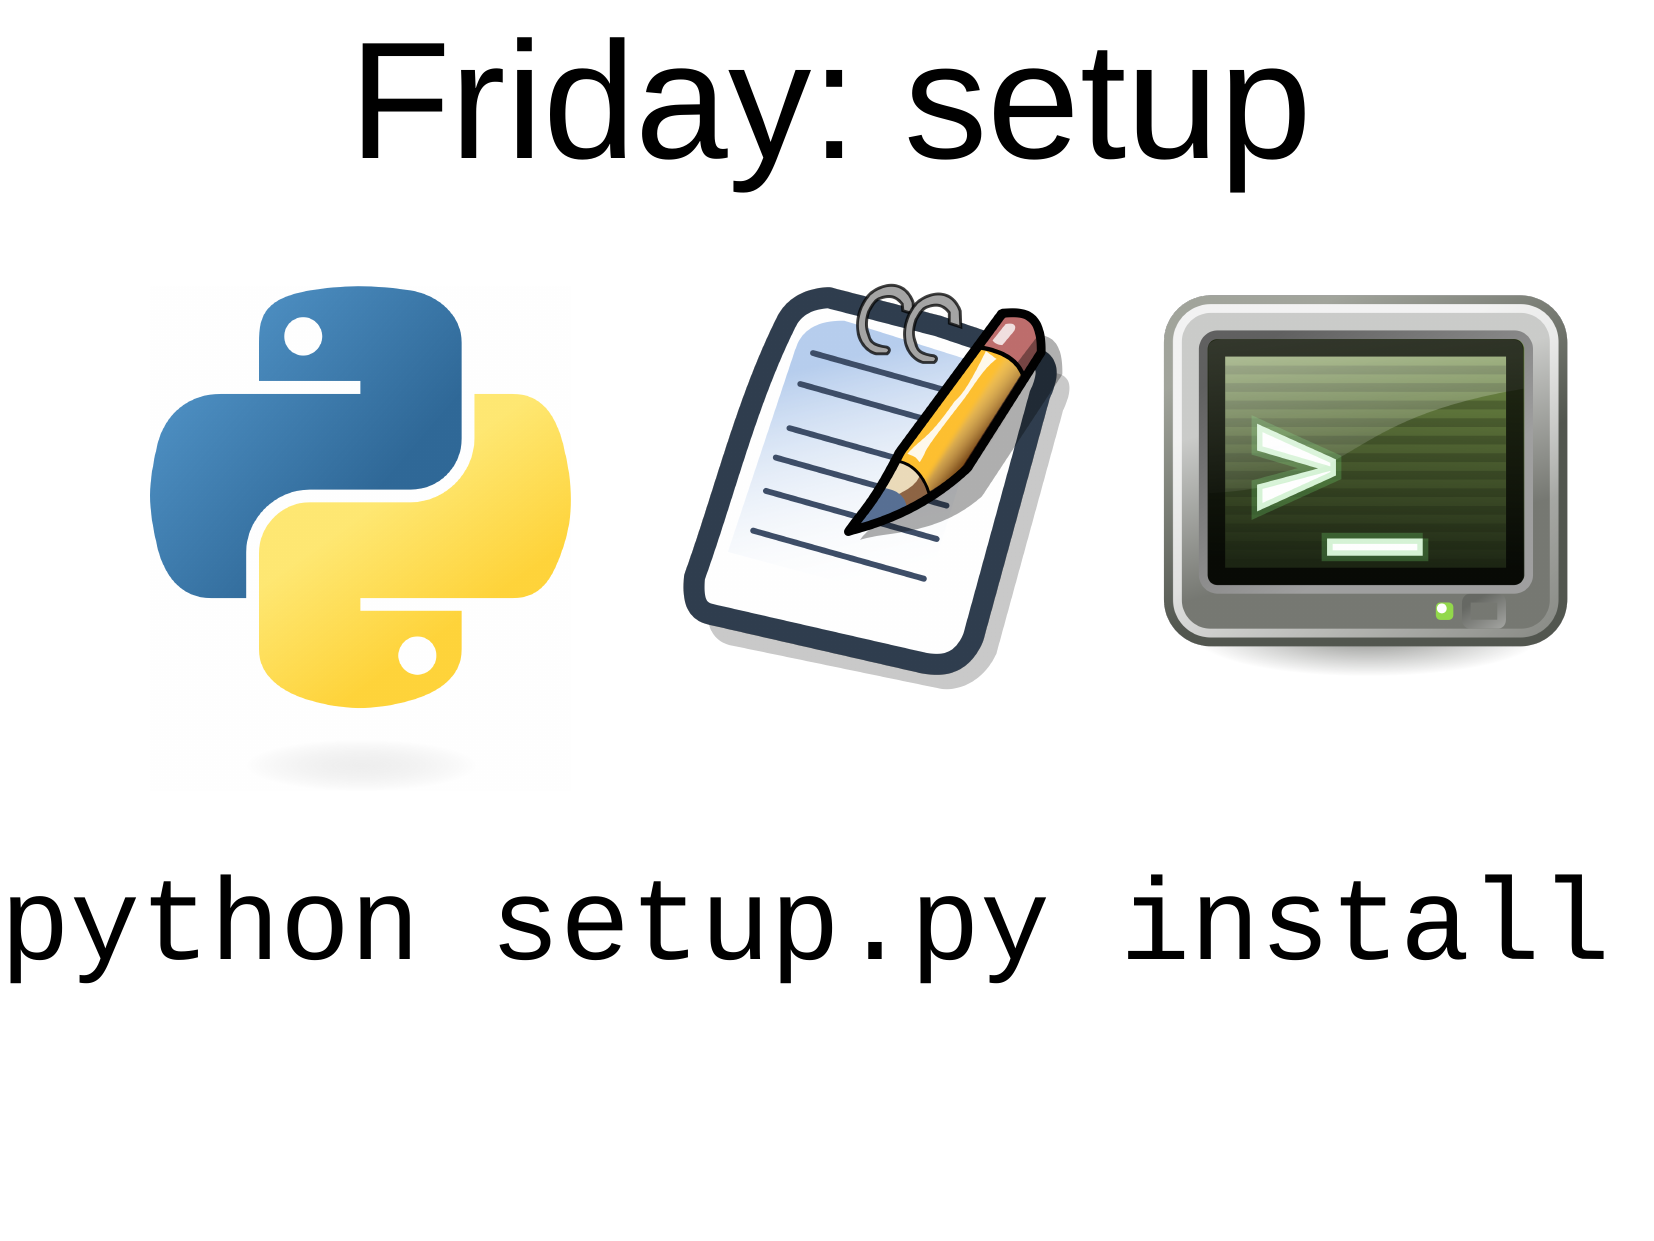

Friday: setup
Saturday:
lecture
lunch
projects
#
python setup.py install
>>> 4+3